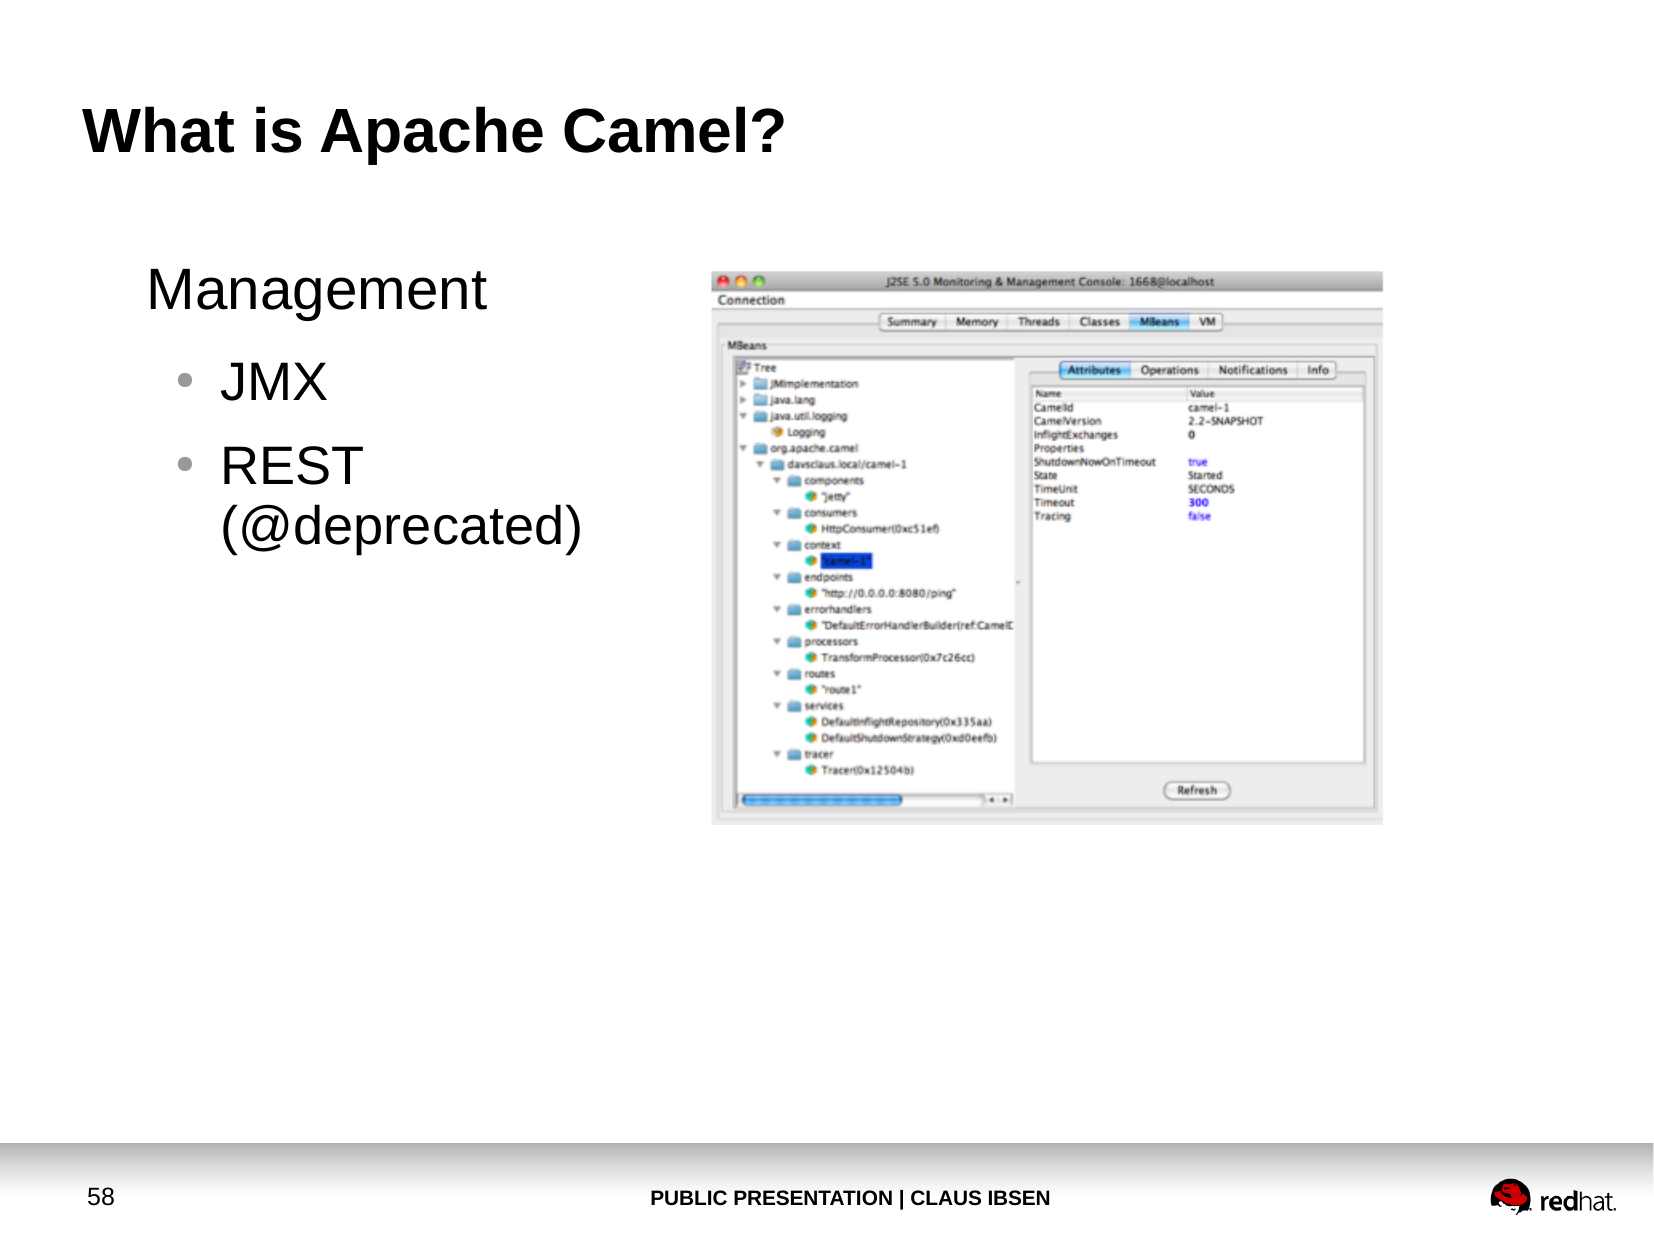

# What is Apache Camel?
Management
JMX
REST
(@deprecated)